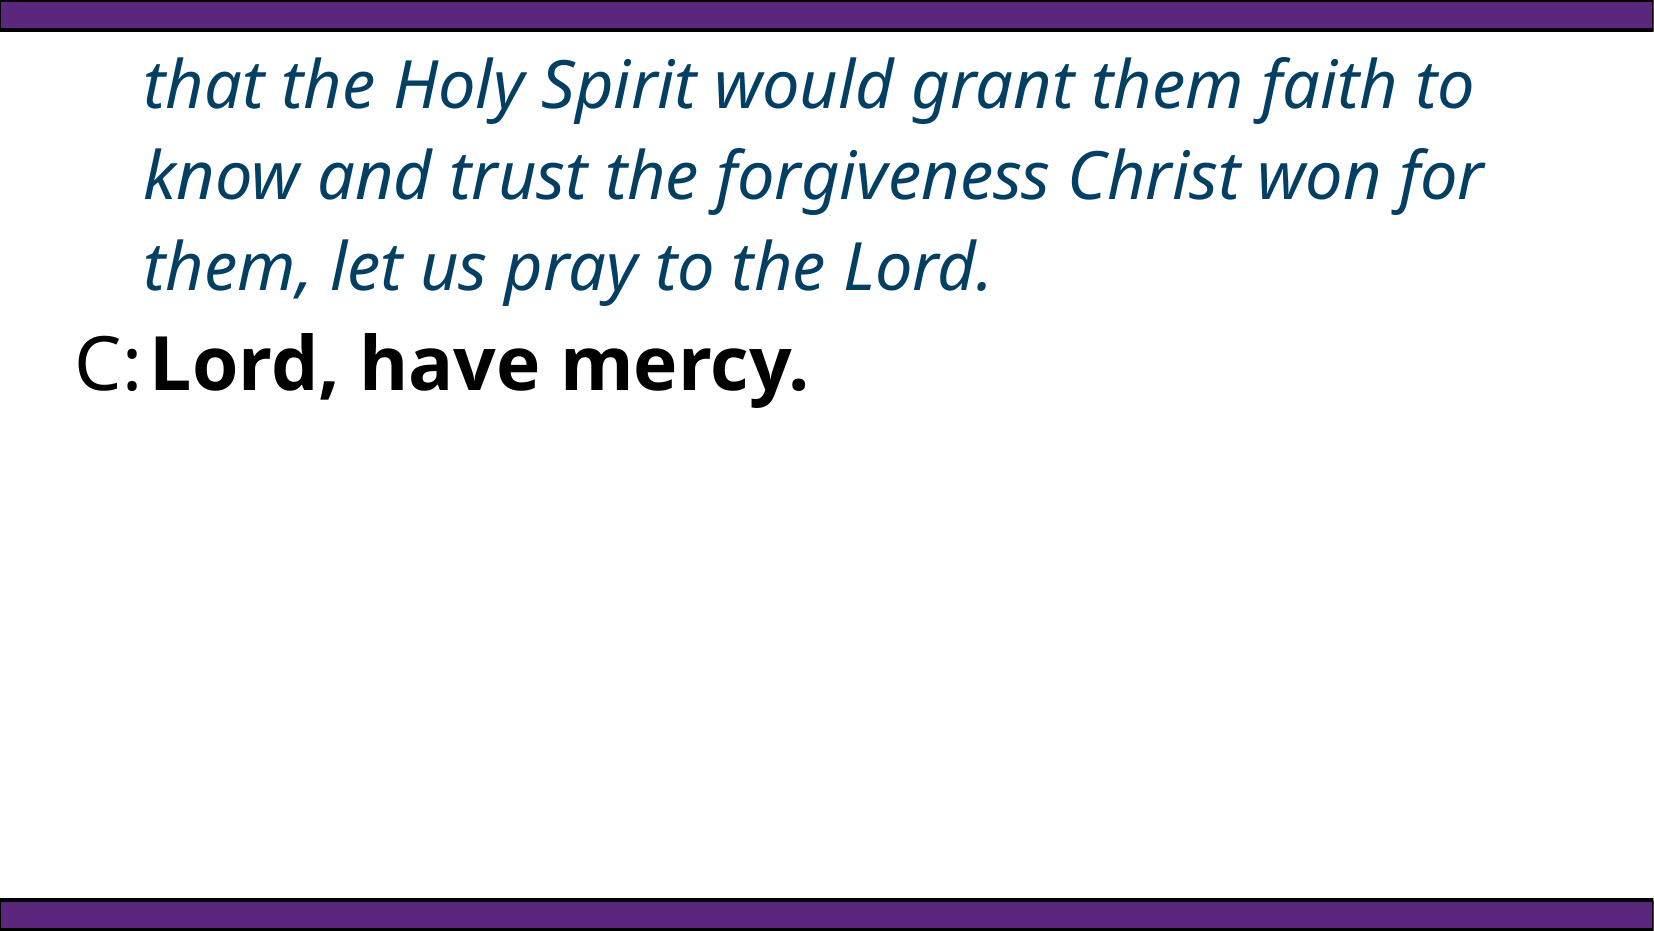

that the Holy Spirit would grant them faith to
 know and trust the forgiveness Christ won for
 them, let us pray to the Lord.
C:	Lord, have mercy.